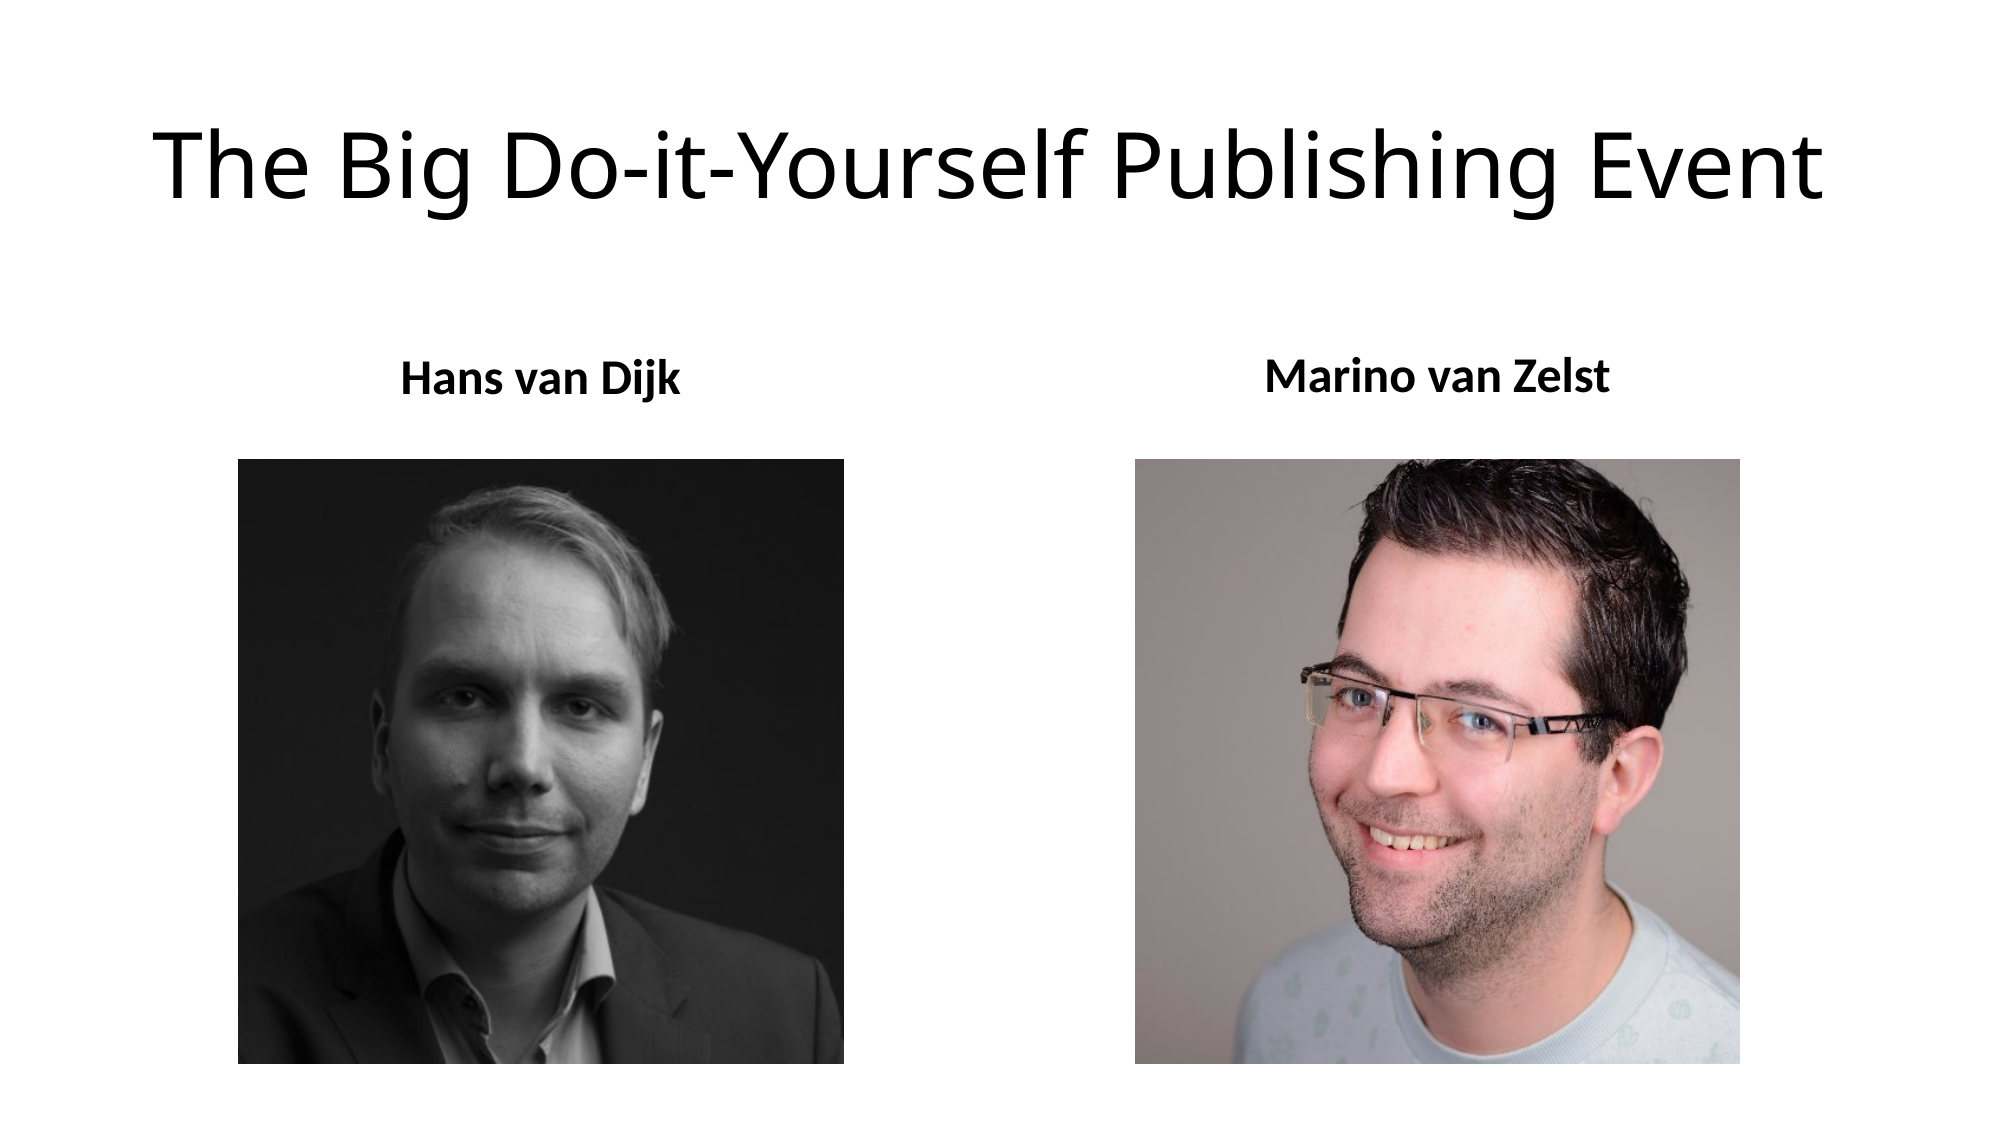

# The Big Do-it-Yourself Publishing Event
Marino van Zelst
Hans van Dijk